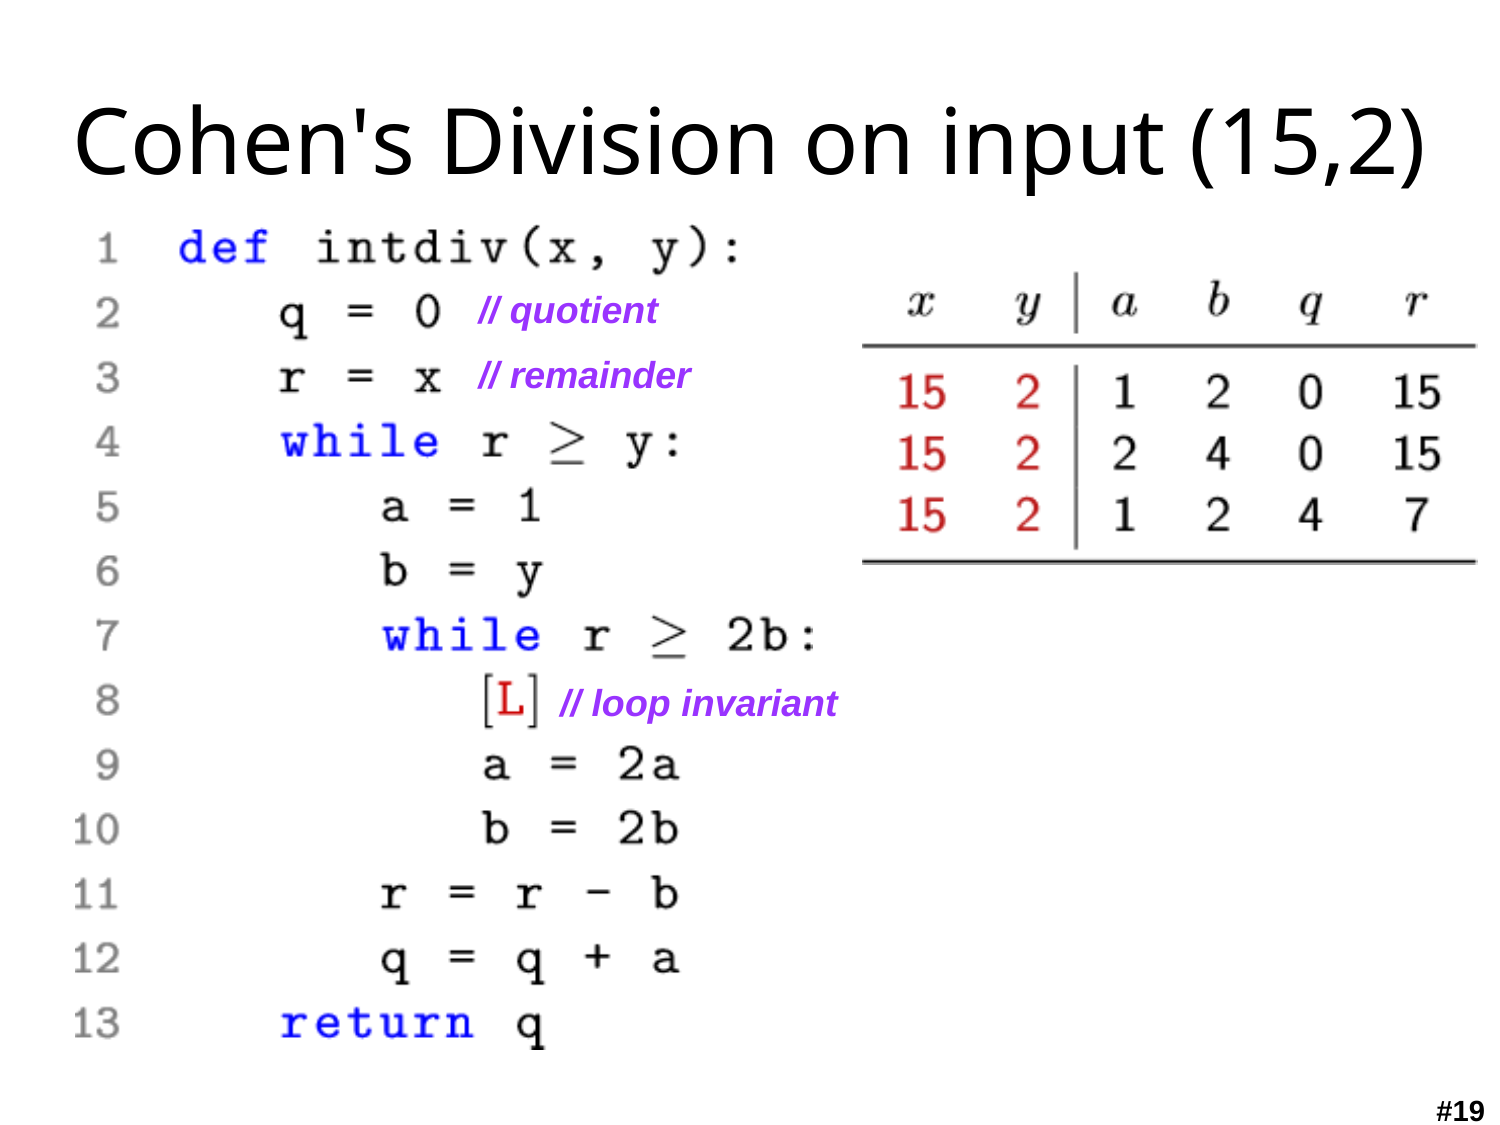

# Cohen's Division on input (15,2)
// quotient
// remainder
// loop invariant
19